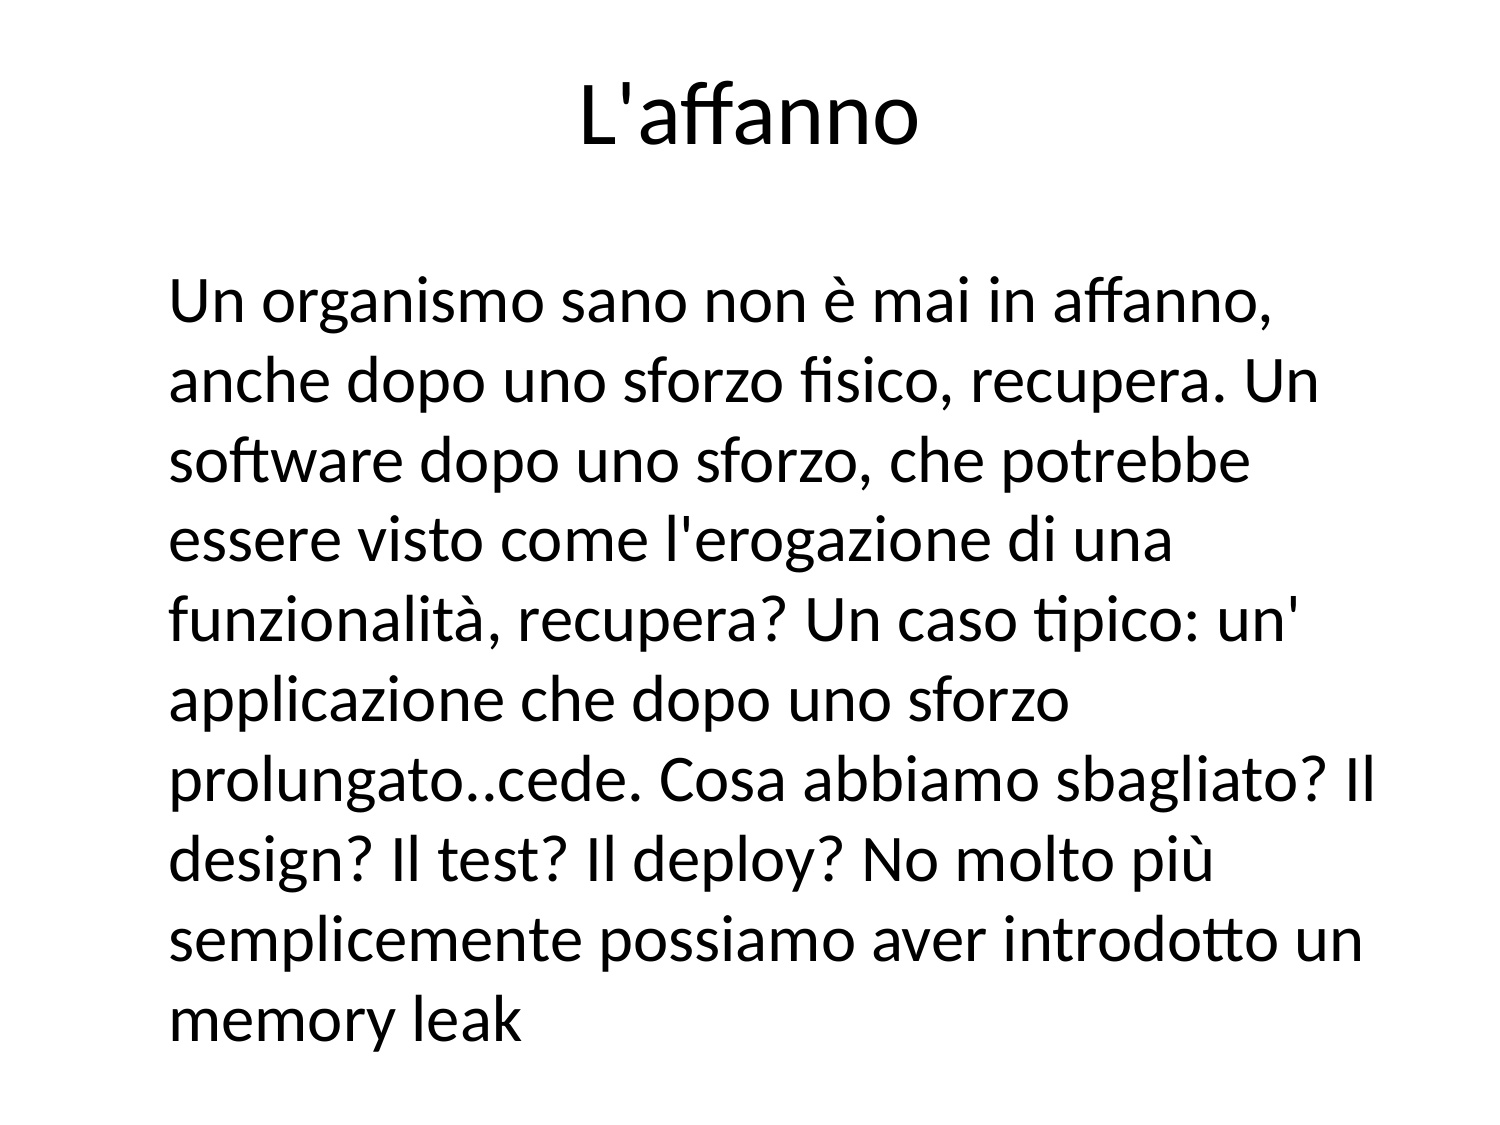

# L'affanno
Un organismo sano non è mai in affanno, anche dopo uno sforzo fisico, recupera. Un software dopo uno sforzo, che potrebbe essere visto come l'erogazione di una funzionalità, recupera? Un caso tipico: un' applicazione che dopo uno sforzo prolungato..cede. Cosa abbiamo sbagliato? Il design? Il test? Il deploy? No molto più semplicemente possiamo aver introdotto un memory leak